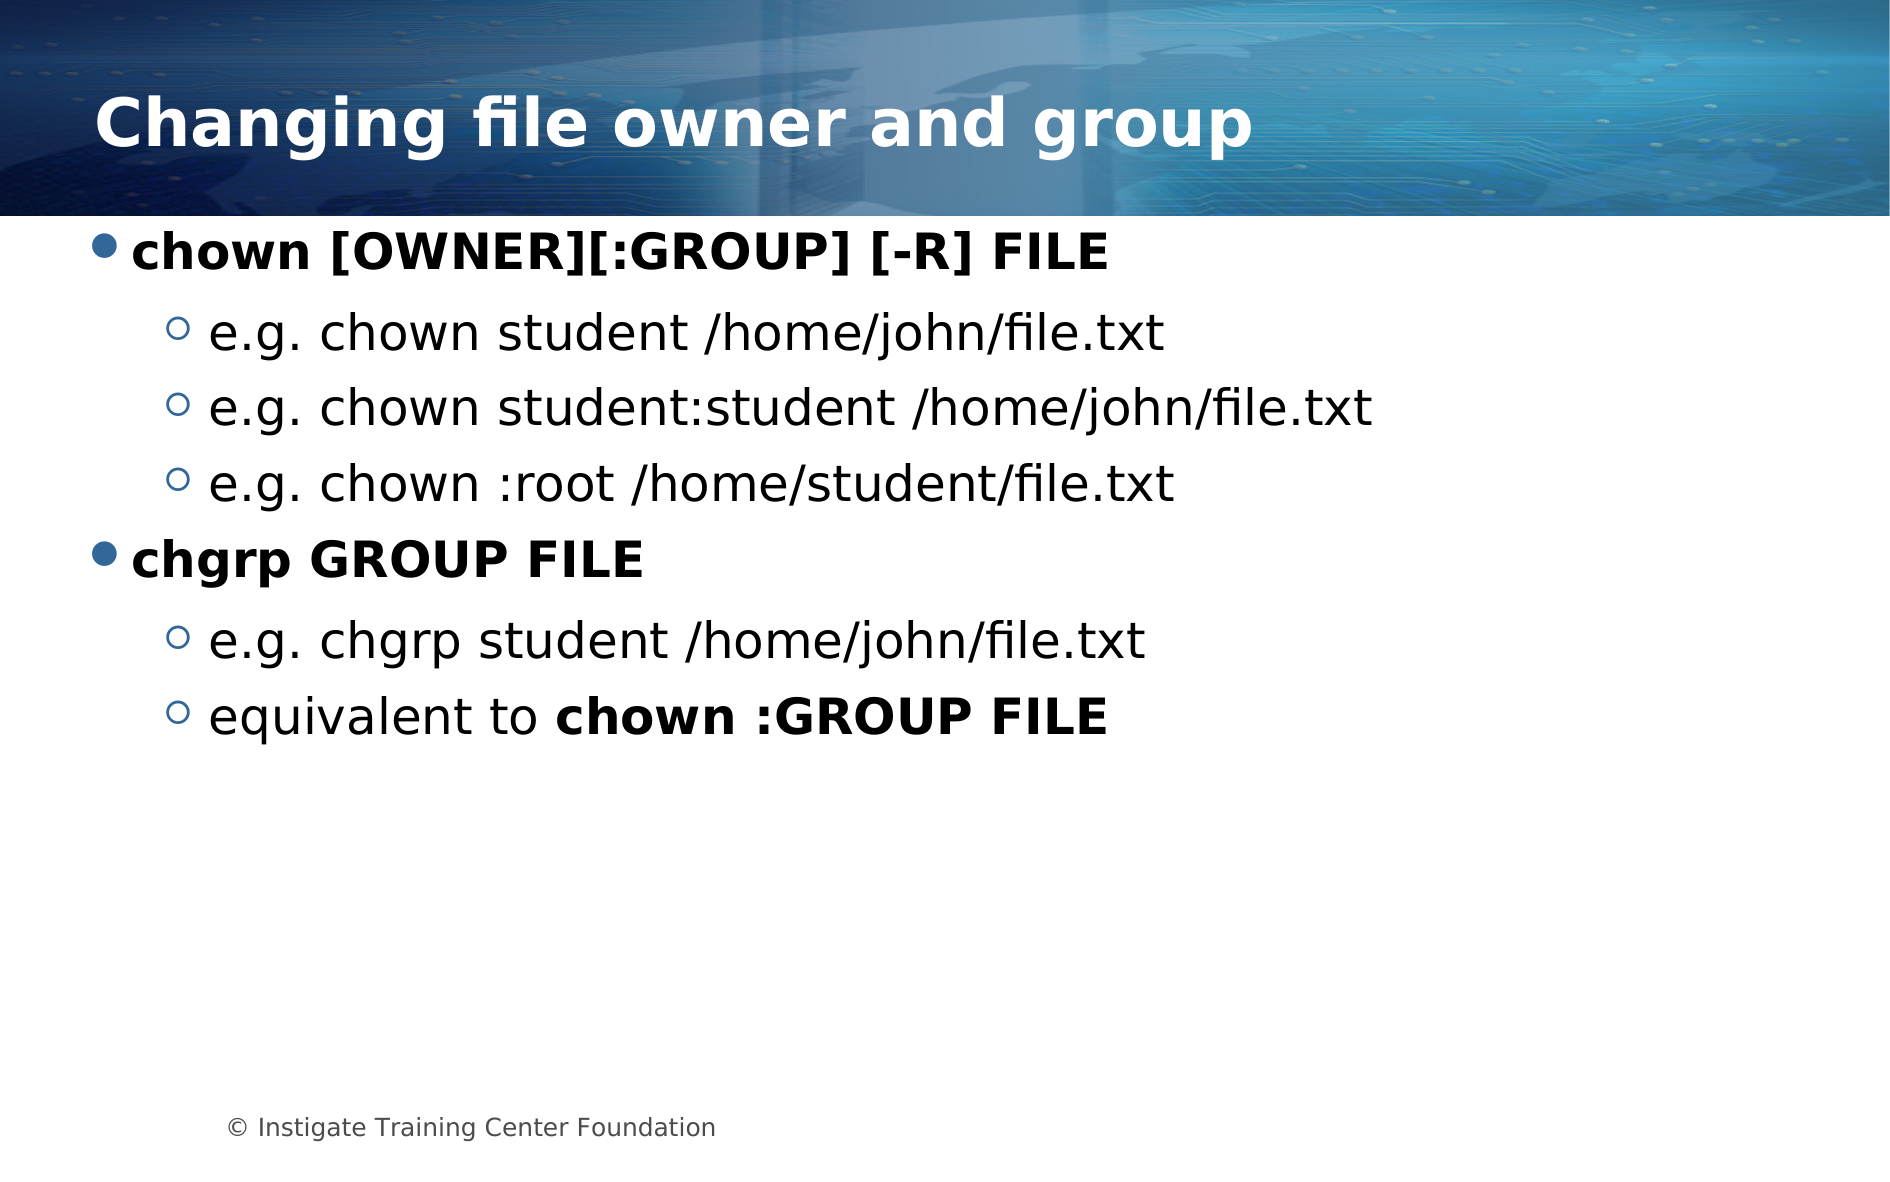

# Changing file owner and group
chown [OWNER][:GROUP] [-R] FILE
e.g. chown student /home/john/file.txt
e.g. chown student:student /home/john/file.txt
e.g. chown :root /home/student/file.txt
chgrp GROUP FILE
e.g. chgrp student /home/john/file.txt
equivalent to chown :GROUP FILE